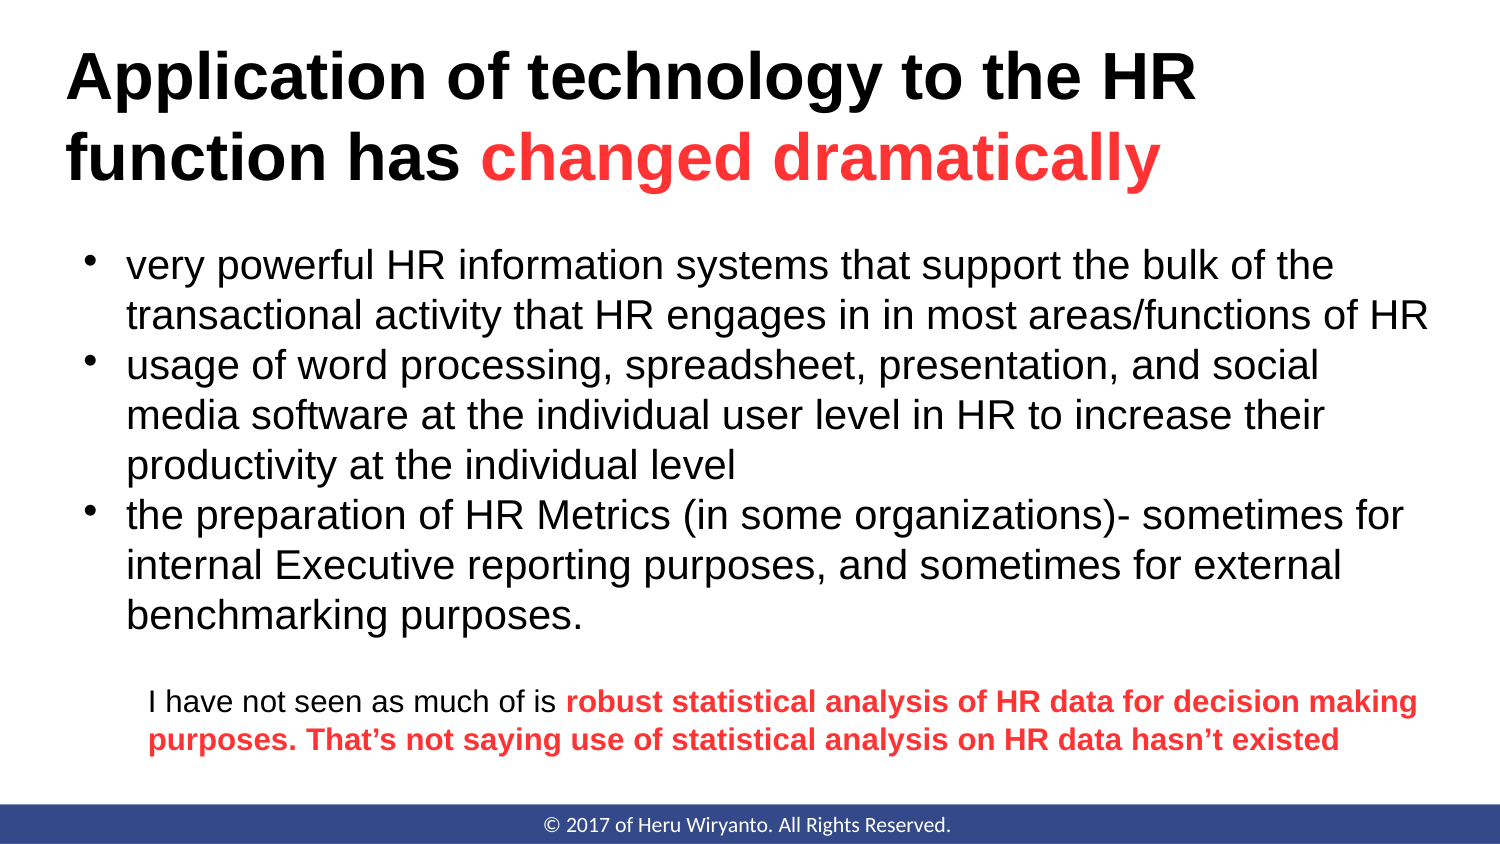

Application of technology to the HR function has changed dramatically
very powerful HR information systems that support the bulk of the transactional activity that HR engages in in most areas/functions of HR
usage of word processing, spreadsheet, presentation, and social media software at the individual user level in HR to increase their productivity at the individual level
the preparation of HR Metrics (in some organizations)- sometimes for internal Executive reporting purposes, and sometimes for external benchmarking purposes.
I have not seen as much of is robust statistical analysis of HR data for decision making purposes. That’s not saying use of statistical analysis on HR data hasn’t existed